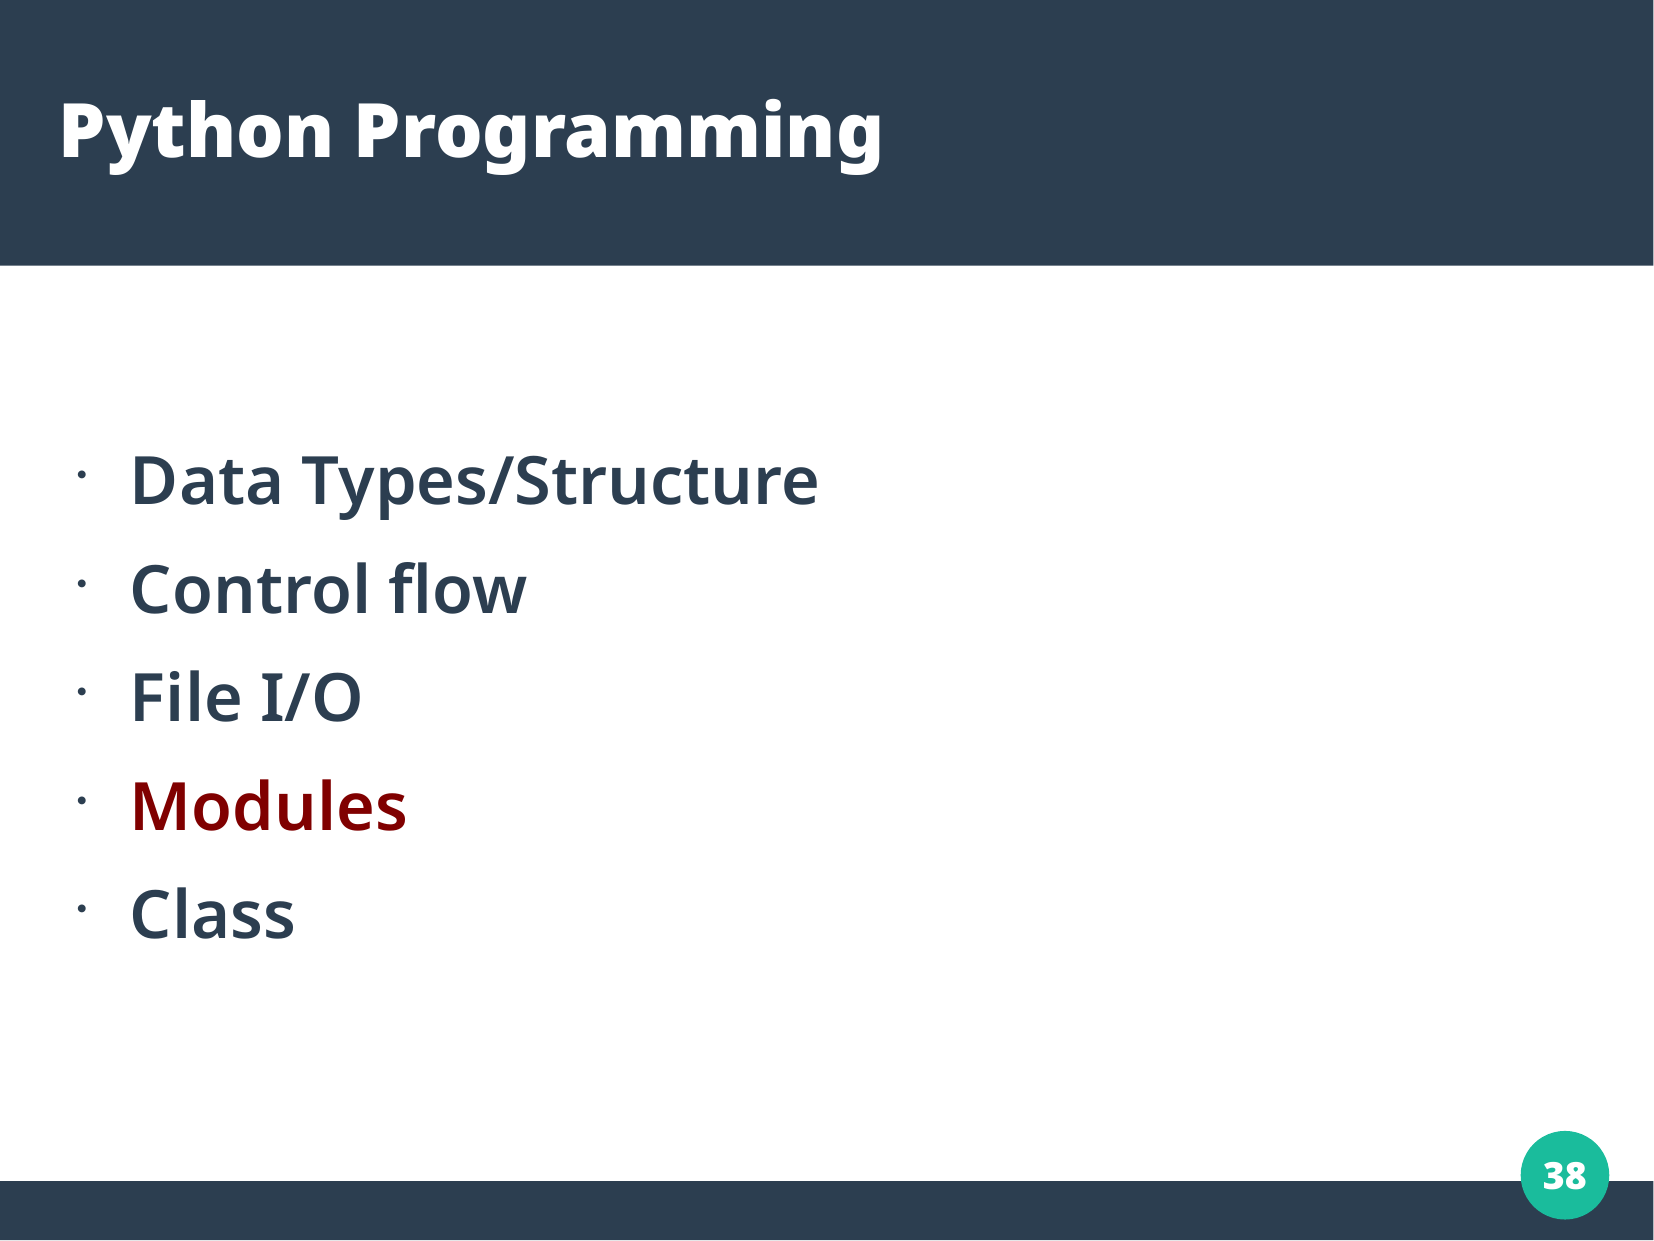

# Python Programming
Data Types/Structure
Control flow
File I/O
Modules
Class
38